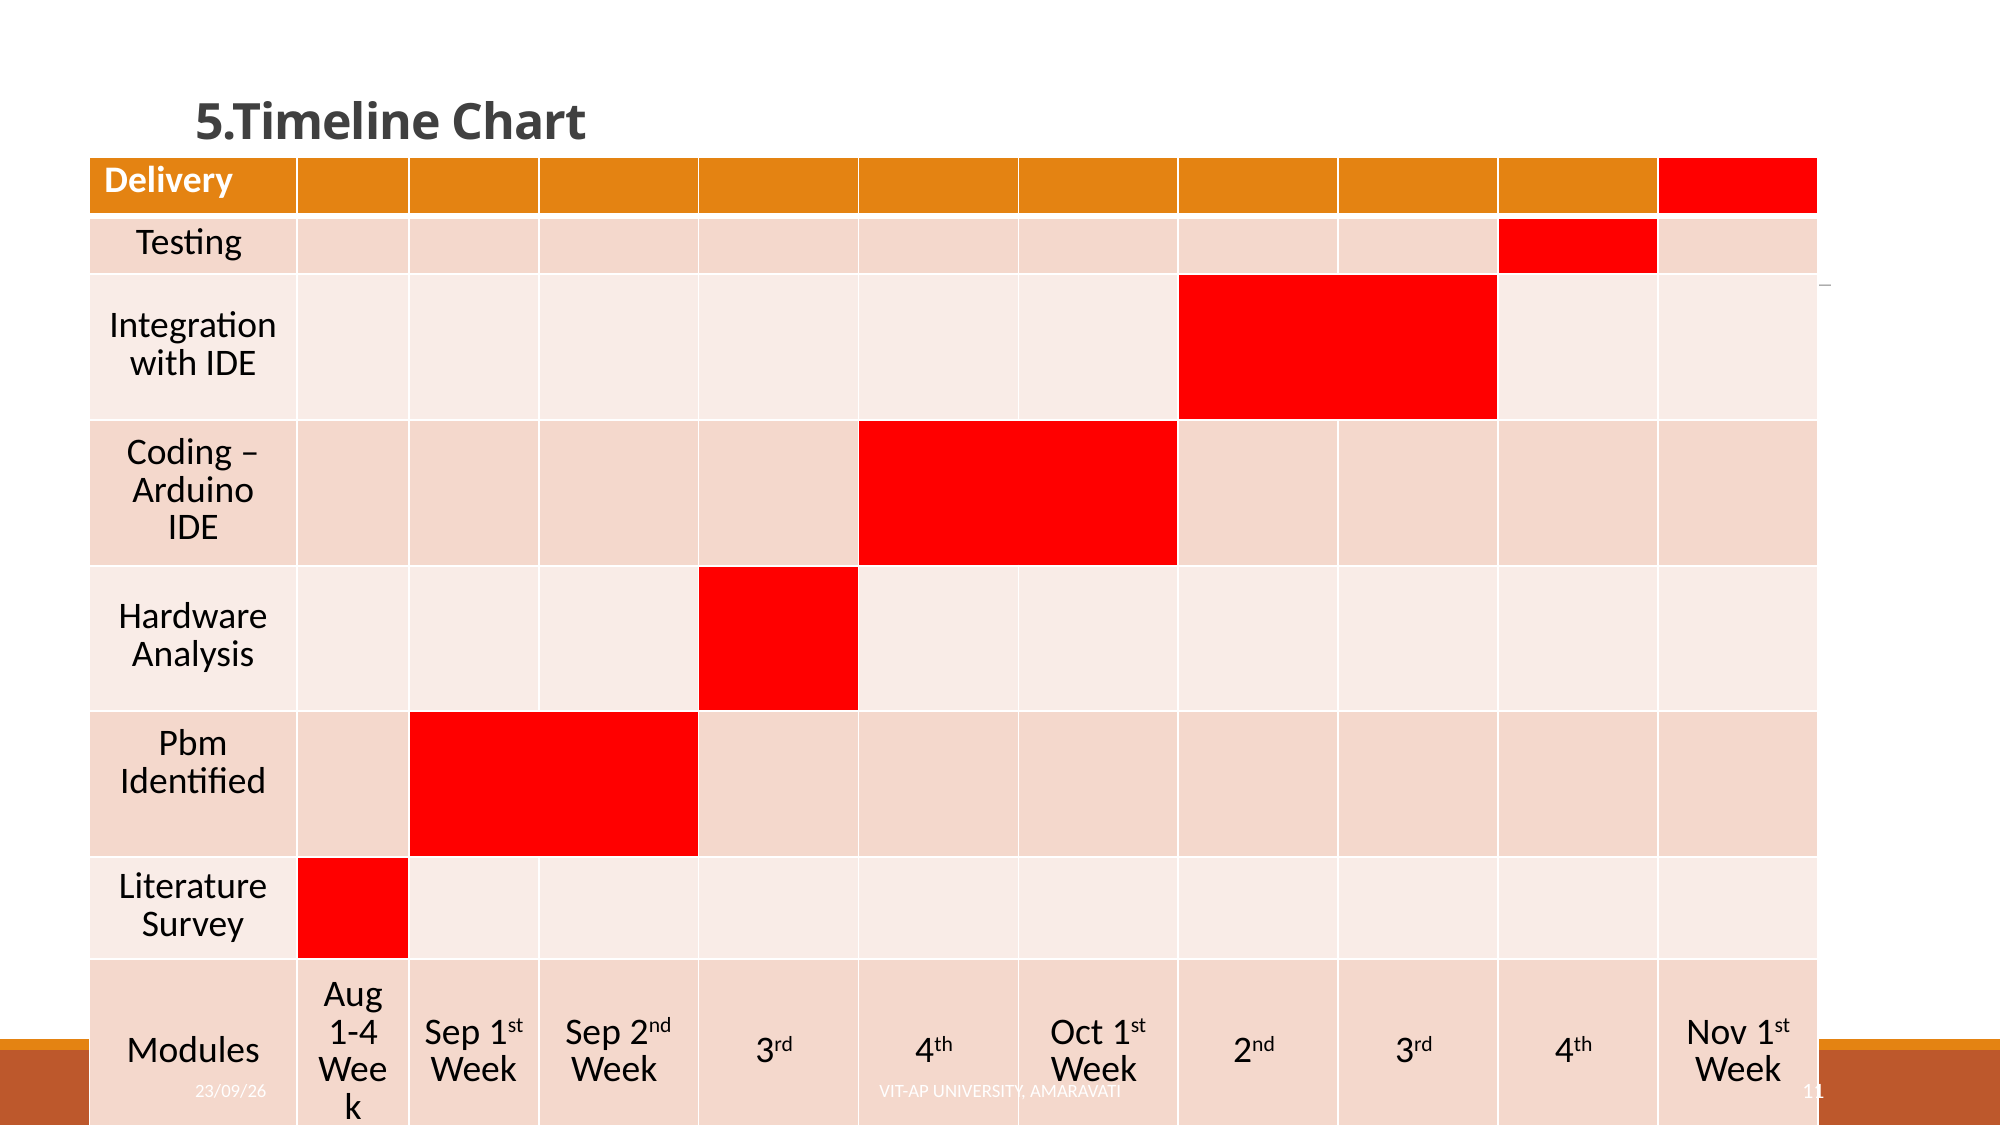

# 5.Timeline Chart
| Delivery | | | | | | | | | | |
| --- | --- | --- | --- | --- | --- | --- | --- | --- | --- | --- |
| Testing | | | | | | | | | | |
| Integration with IDE | | | | | | | | | | |
| Coding – Arduino IDE | | | | | | | | | | |
| Hardware Analysis | | | | | | | | | | |
| Pbm Identified | | | | | | | | | | |
| Literature Survey | | | | | | | | | | |
| Modules | Aug 1-4 Week | Sep 1st Week | Sep 2nd Week | 3rd | 4th | Oct 1st Week | 2nd | 3rd | 4th | Nov 1st Week |
VIT-AP University, Amaravati